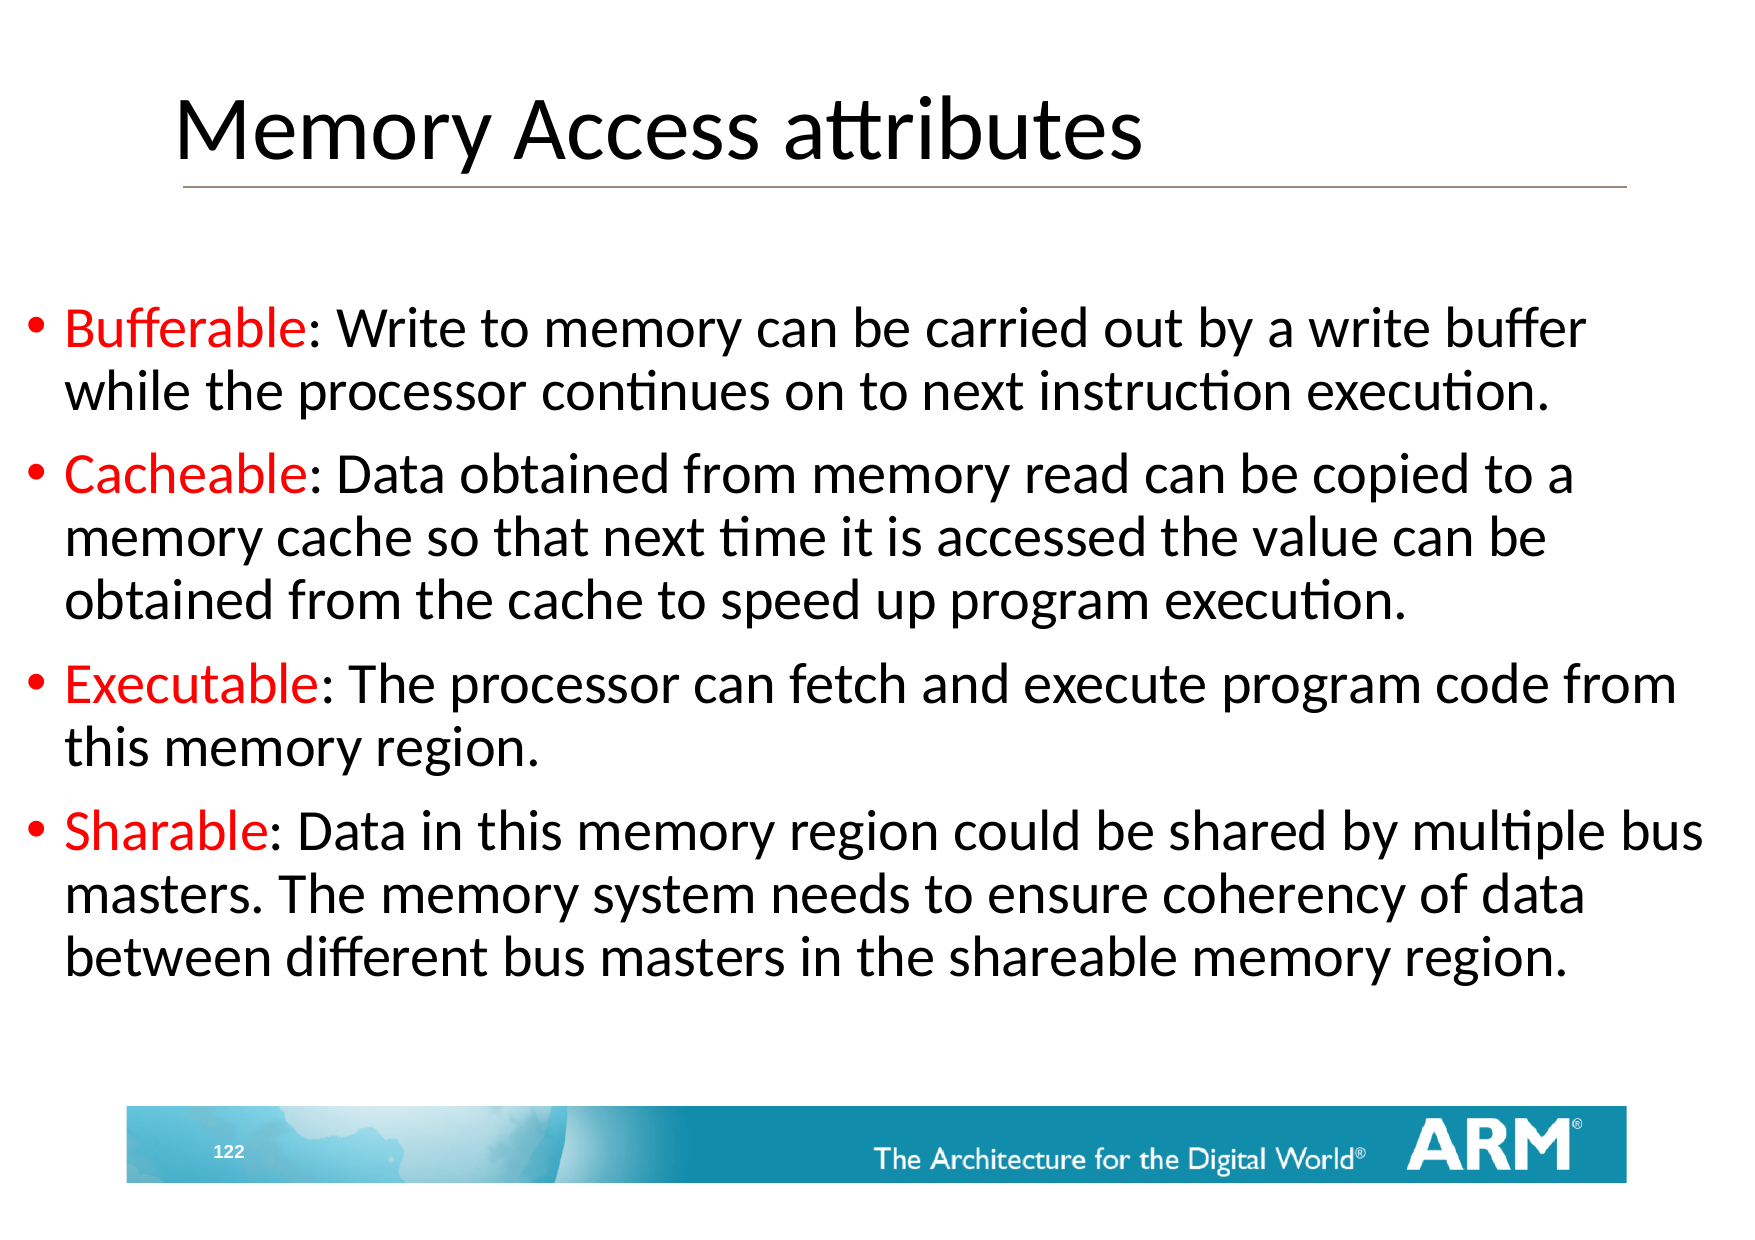

# Memory Access attributes
Bufferable: Write to memory can be carried out by a write buffer while the processor continues on to next instruction execution.
Cacheable: Data obtained from memory read can be copied to a memory cache so that next time it is accessed the value can be obtained from the cache to speed up program execution.
Executable: The processor can fetch and execute program code from this memory region.
Sharable: Data in this memory region could be shared by multiple bus masters. The memory system needs to ensure coherency of data between different bus masters in the shareable memory region.